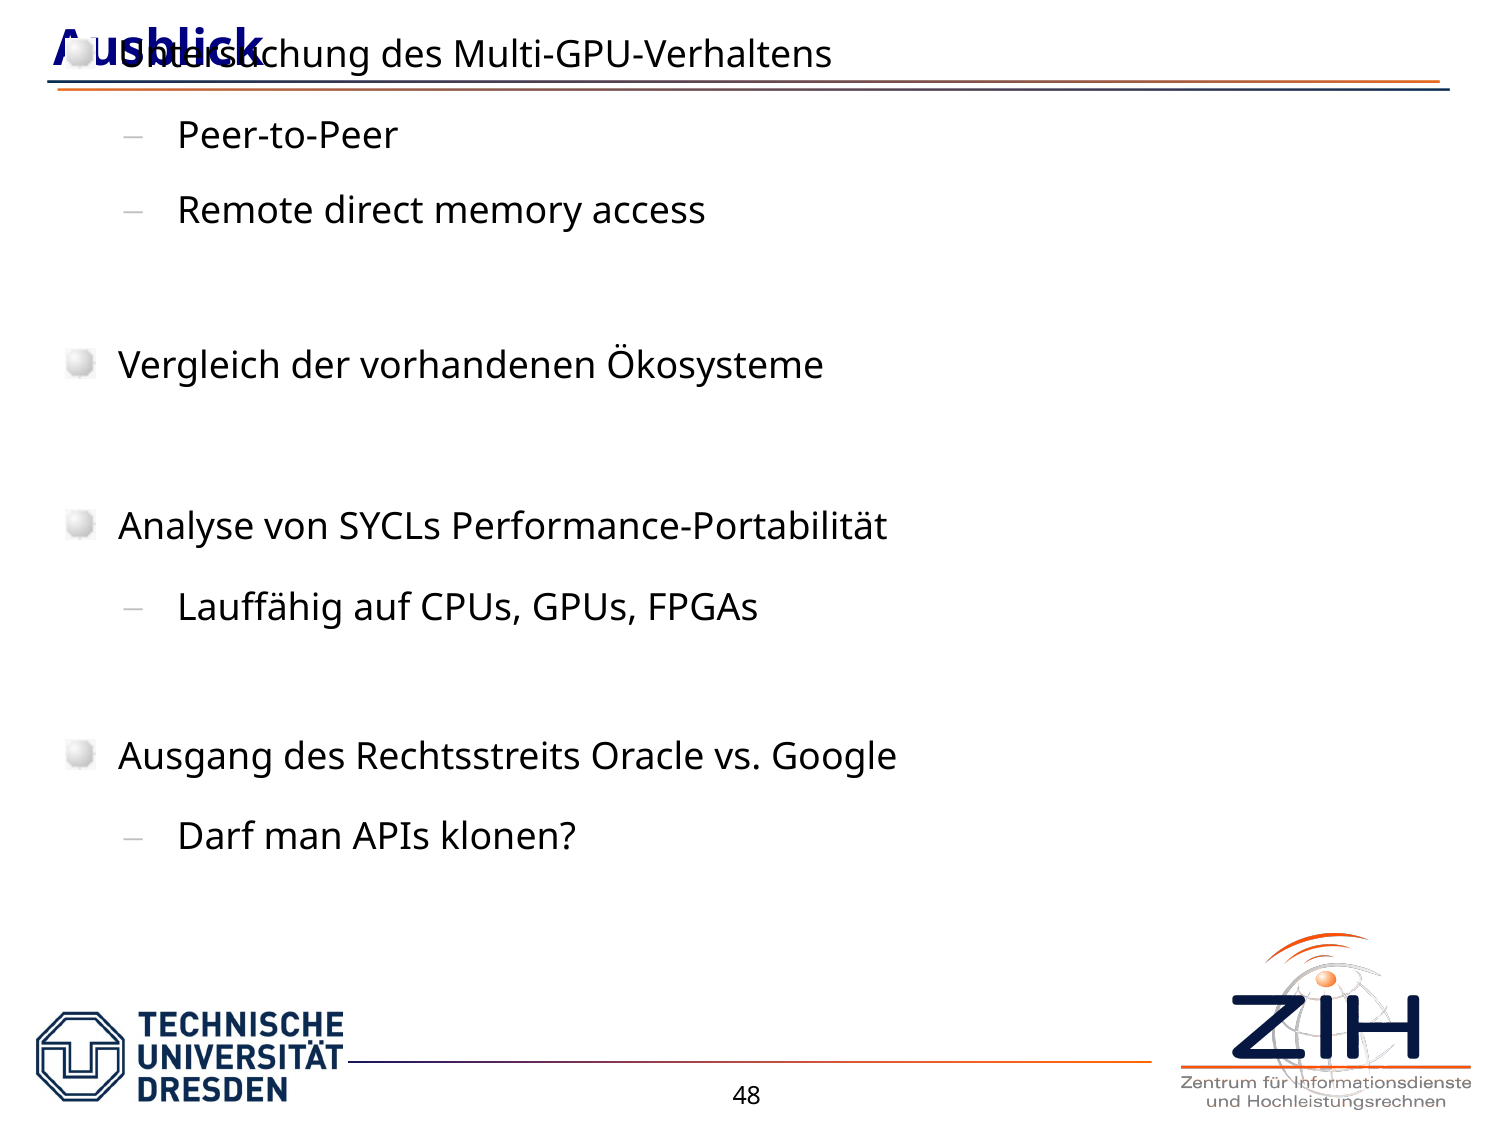

# Ausblick
Untersuchung des Multi-GPU-Verhaltens
Peer-to-Peer
Remote direct memory access
Vergleich der vorhandenen Ökosysteme
Analyse von SYCLs Performance-Portabilität
Lauffähig auf CPUs, GPUs, FPGAs
Ausgang des Rechtsstreits Oracle vs. Google
Darf man APIs klonen?
48